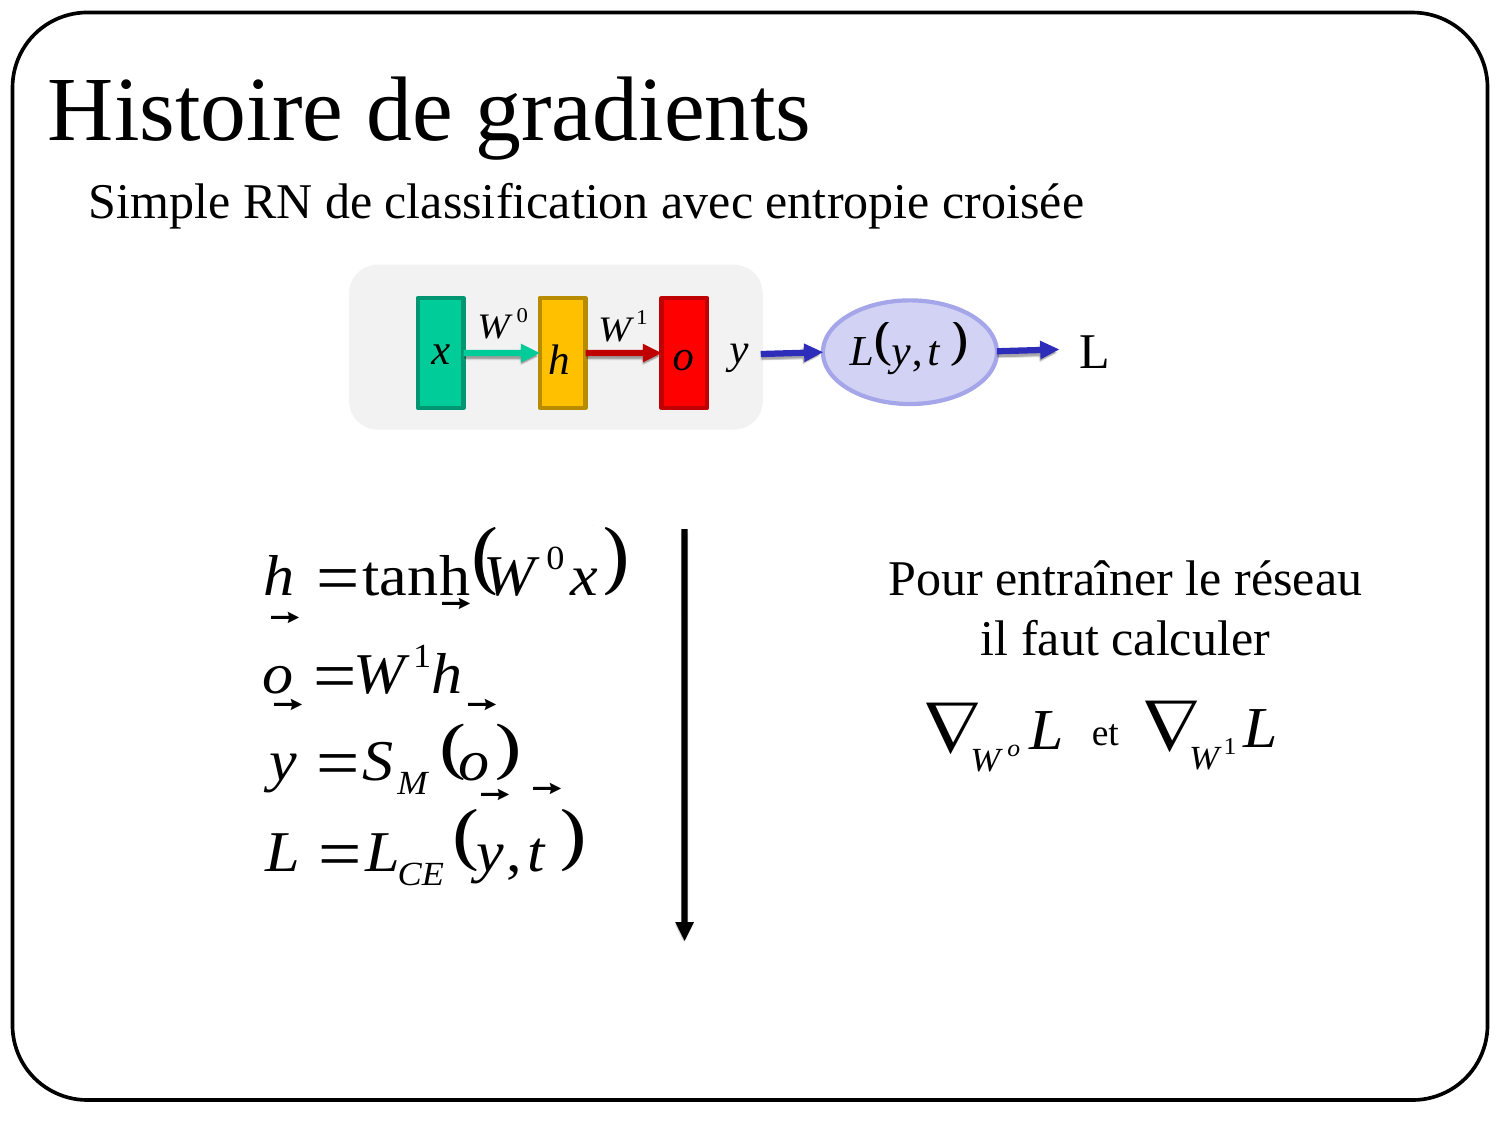

# Histoire de gradients
Simple RN de classification avec entropie croisée
L
Pour entraîner le réseau
il faut calculer
et